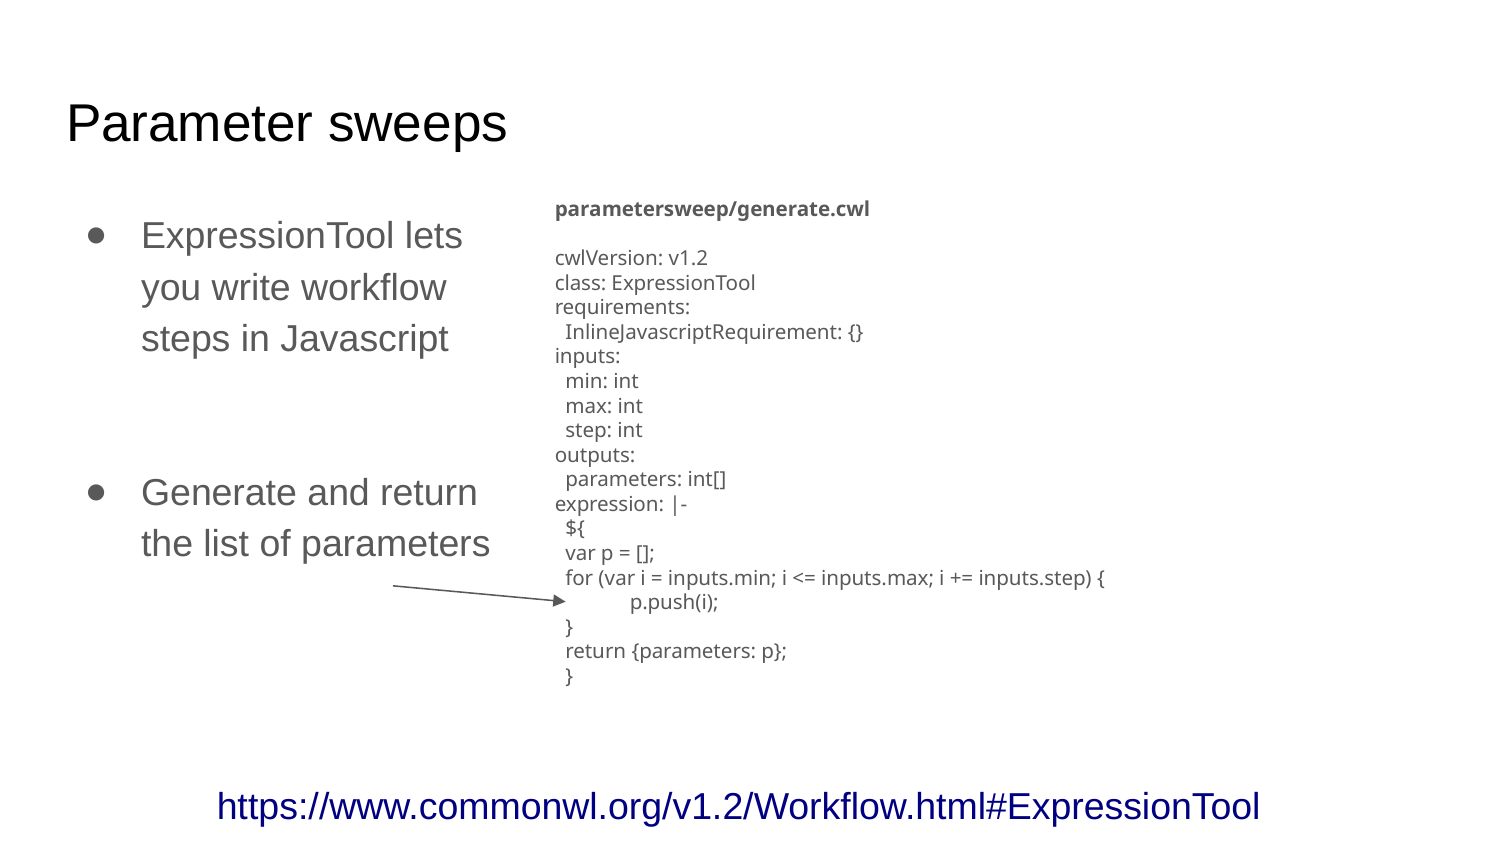

# Parameter sweeps
parametersweep/generate.cwl
cwlVersion: v1.2
class: ExpressionTool
requirements:
 InlineJavascriptRequirement: {}
inputs:
 min: int
 max: int
 step: int
outputs:
 parameters: int[]
expression: |-
 ${
 var p = [];
 for (var i = inputs.min; i <= inputs.max; i += inputs.step) {
	p.push(i);
 }
 return {parameters: p};
 }
ExpressionTool lets you write workflow steps in Javascript
Generate and return the list of parameters
https://www.commonwl.org/v1.2/Workflow.html#ExpressionTool